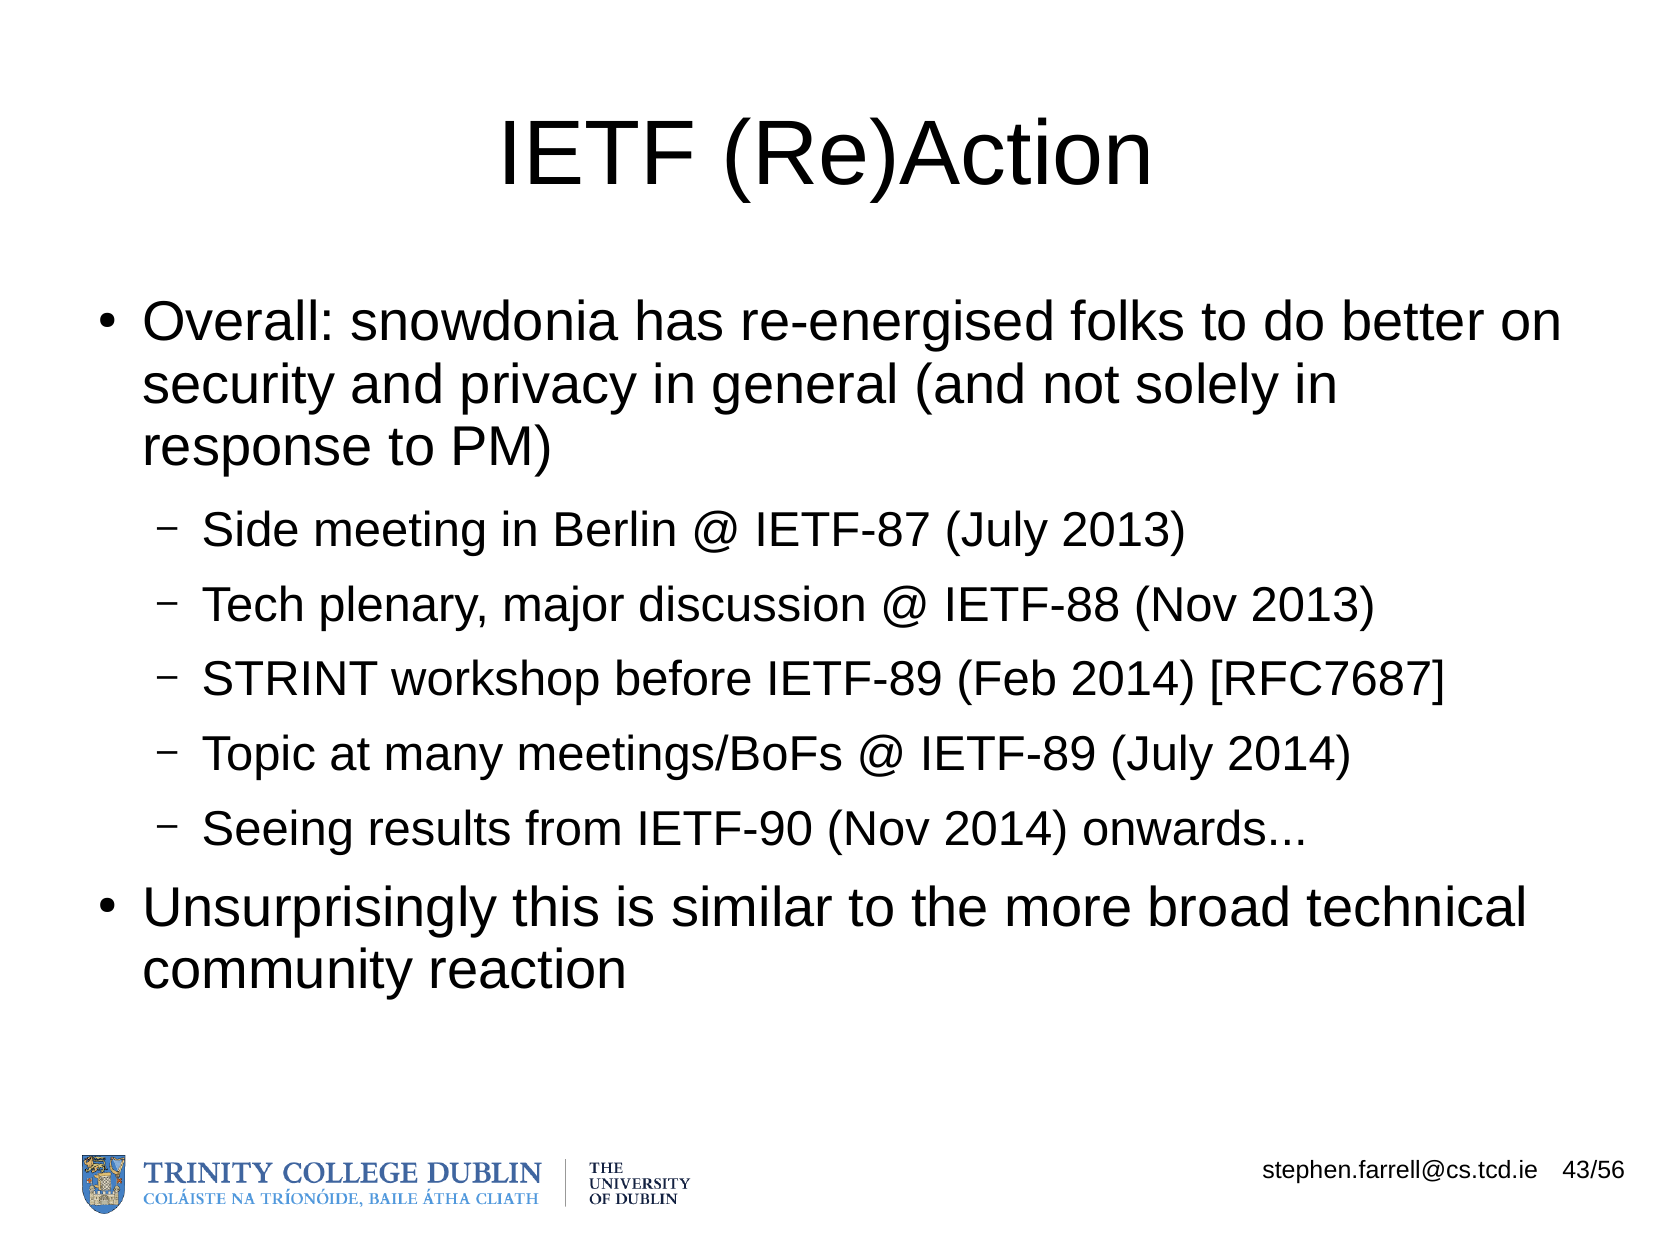

# IETF (Re)Action
Overall: snowdonia has re-energised folks to do better on security and privacy in general (and not solely in response to PM)
Side meeting in Berlin @ IETF-87 (July 2013)
Tech plenary, major discussion @ IETF-88 (Nov 2013)
STRINT workshop before IETF-89 (Feb 2014) [RFC7687]
Topic at many meetings/BoFs @ IETF-89 (July 2014)
Seeing results from IETF-90 (Nov 2014) onwards...
Unsurprisingly this is similar to the more broad technical community reaction